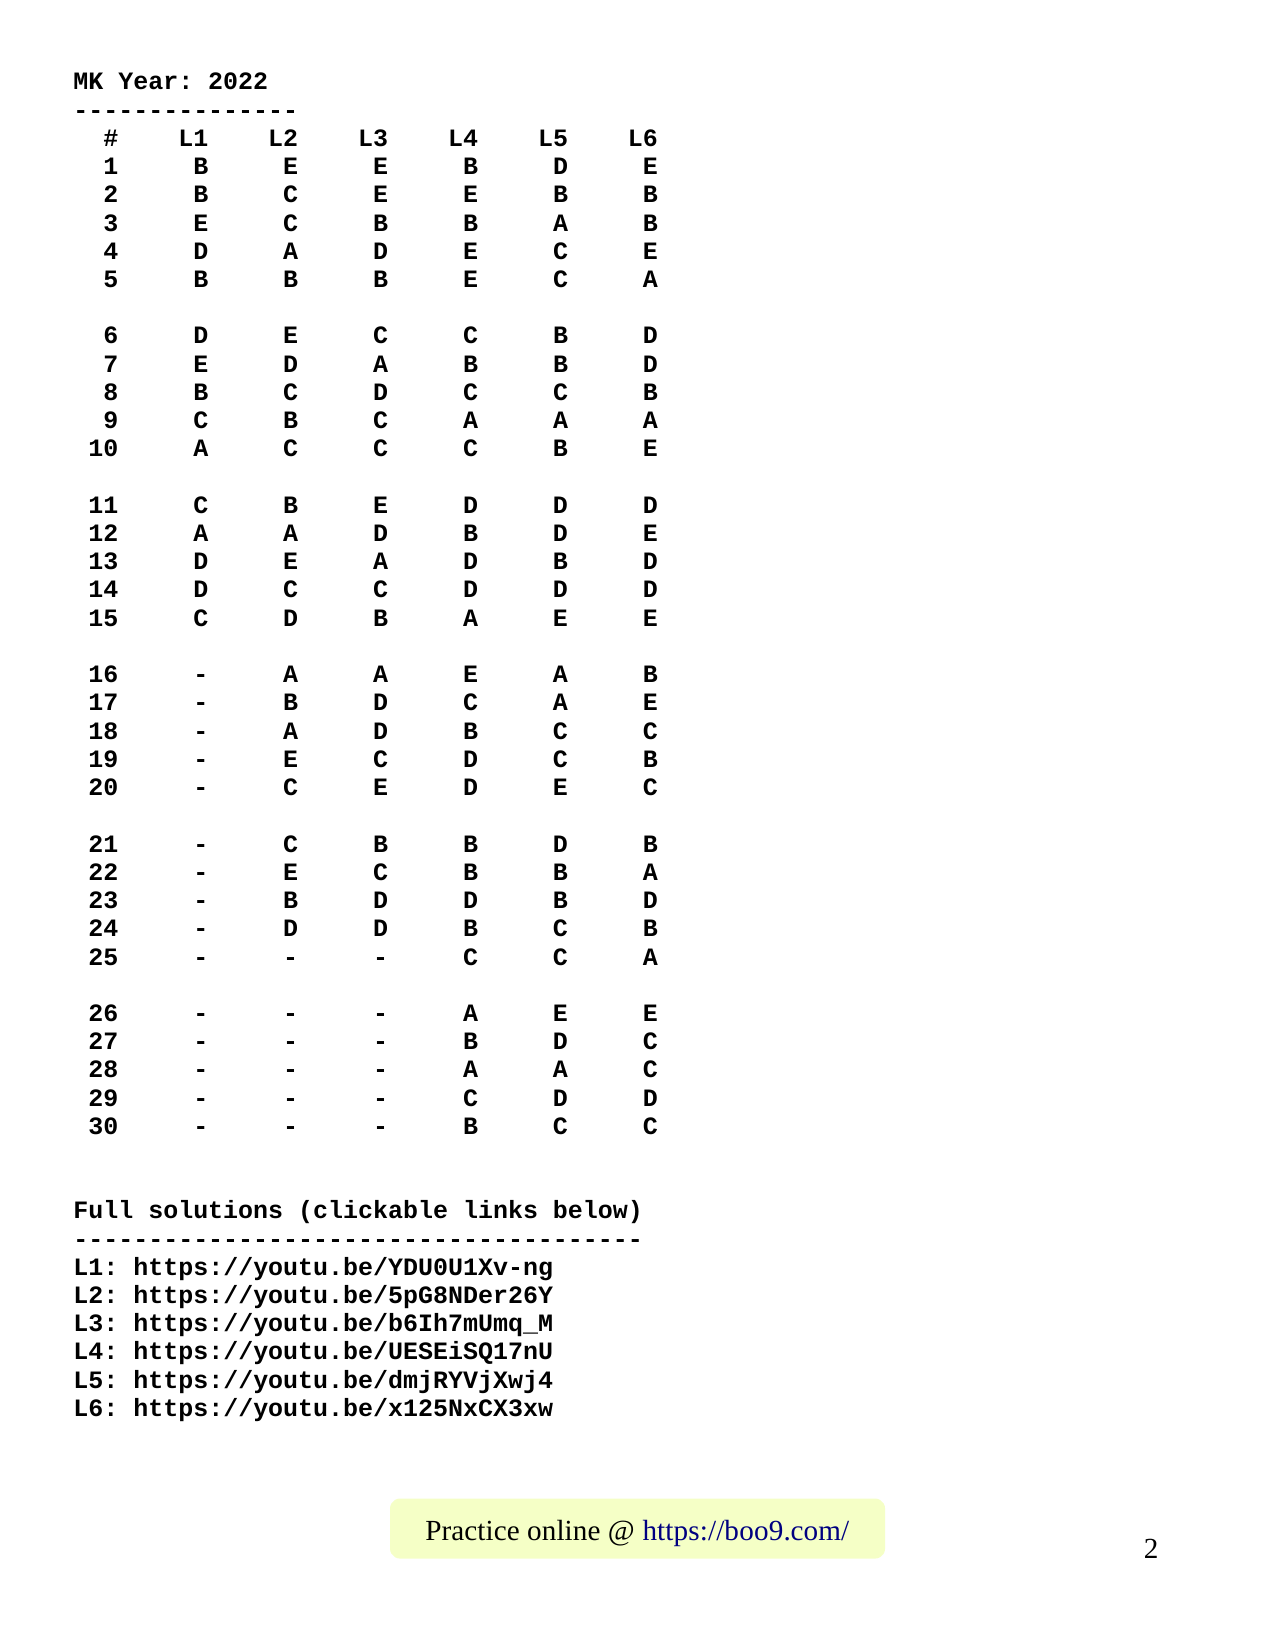

MK Year: 2022
---------------
 # L1 L2 L3 L4 L5 L6
 1 B E E B D E
 2 B C E E B B
 3 E C B B A B
 4 D A D E C E
 5 B B B E C A
 6 D E C C B D
 7 E D A B B D
 8 B C D C C B
 9 C B C A A A
 10 A C C C B E
 11 C B E D D D
 12 A A D B D E
 13 D E A D B D
 14 D C C D D D
 15 C D B A E E
 16 - A A E A B
 17 - B D C A E
 18 - A D B C C
 19 - E C D C B
 20 - C E D E C
 21 - C B B D B
 22 - E C B B A
 23 - B D D B D
 24 - D D B C B
 25 - - - C C A
 26 - - - A E E
 27 - - - B D C
 28 - - - A A C
 29 - - - C D D
 30 - - - B C C
Full solutions (clickable links below)
--------------------------------------
L1: https://youtu.be/YDU0U1Xv-ng
L2: https://youtu.be/5pG8NDer26Y
L3: https://youtu.be/b6Ih7mUmq_M
L4: https://youtu.be/UESEiSQ17nU
L5: https://youtu.be/dmjRYVjXwj4
L6: https://youtu.be/x125NxCX3xw
2